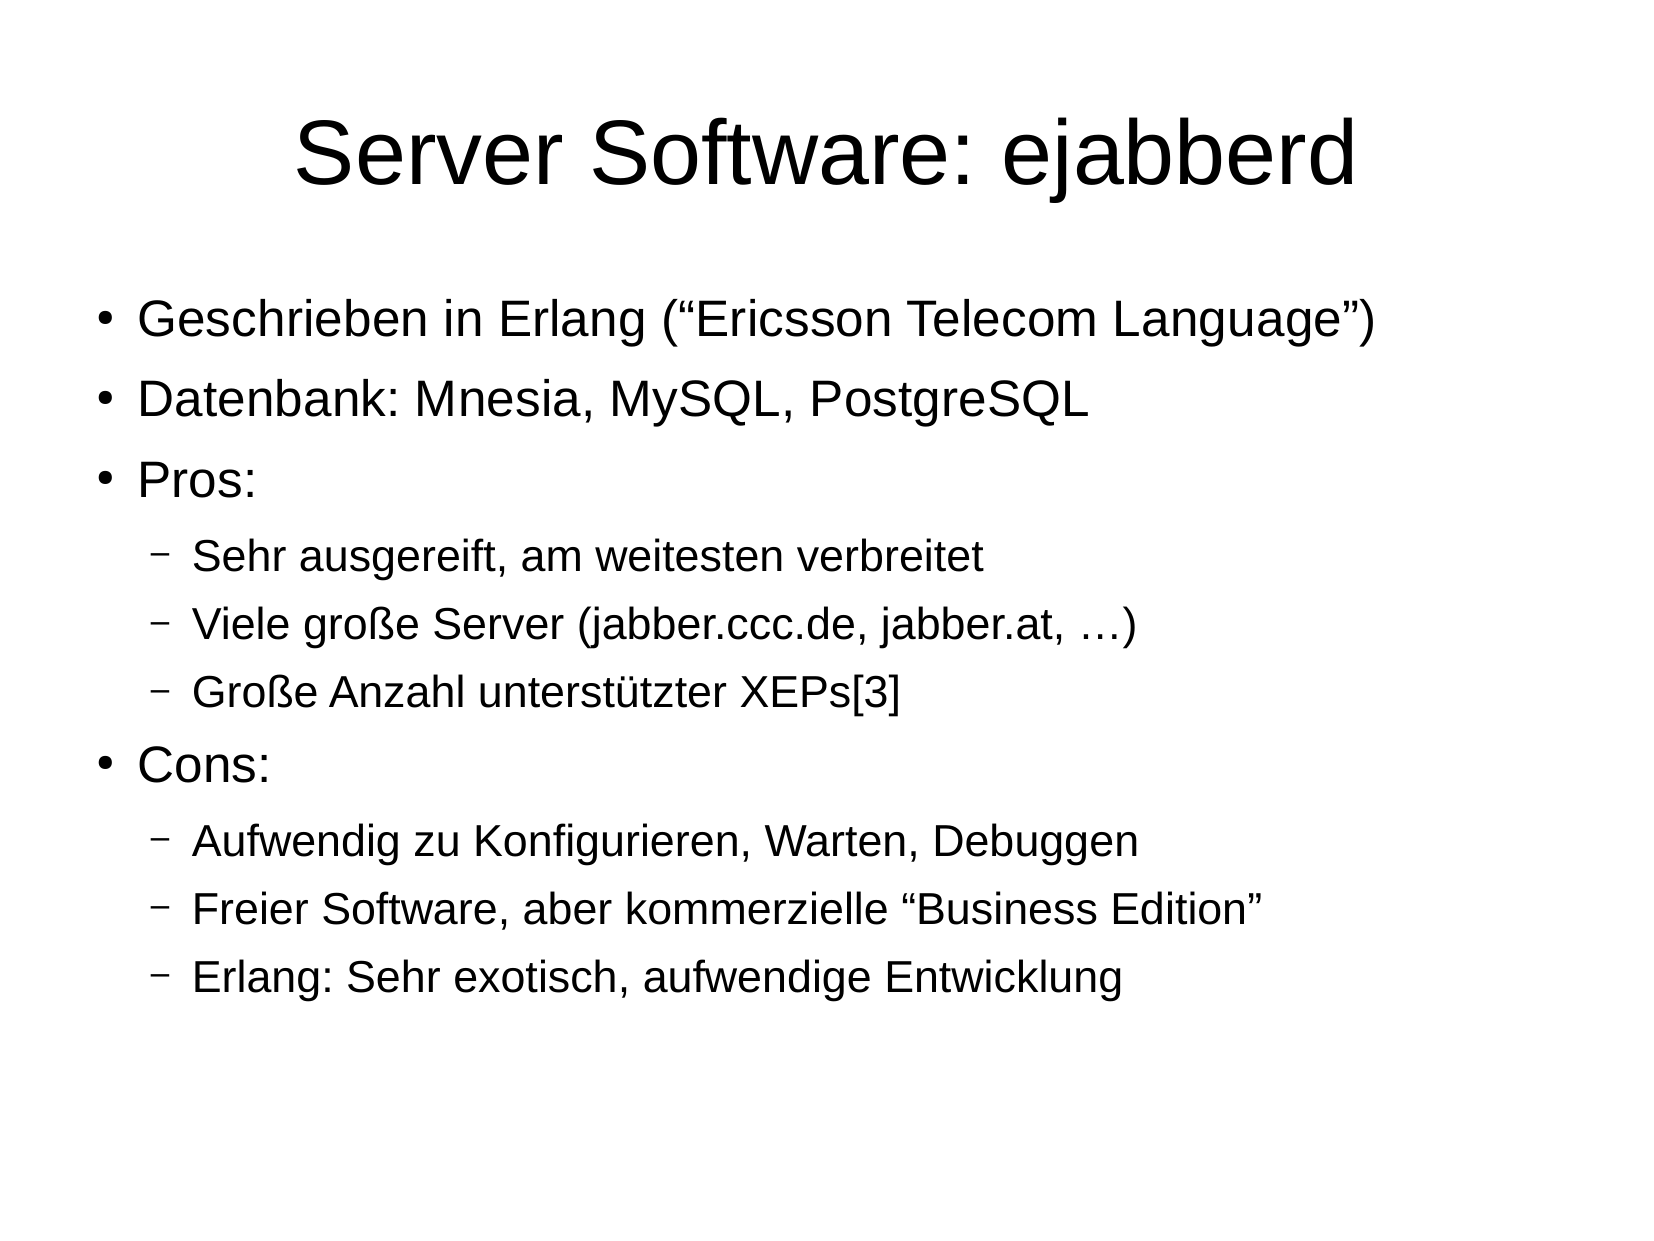

# Server Software: ejabberd
Geschrieben in Erlang (“Ericsson Telecom Language”)
Datenbank: Mnesia, MySQL, PostgreSQL
Pros:
Sehr ausgereift, am weitesten verbreitet
Viele große Server (jabber.ccc.de, jabber.at, …)
Große Anzahl unterstützter XEPs[3]
Cons:
Aufwendig zu Konfigurieren, Warten, Debuggen
Freier Software, aber kommerzielle “Business Edition”
Erlang: Sehr exotisch, aufwendige Entwicklung